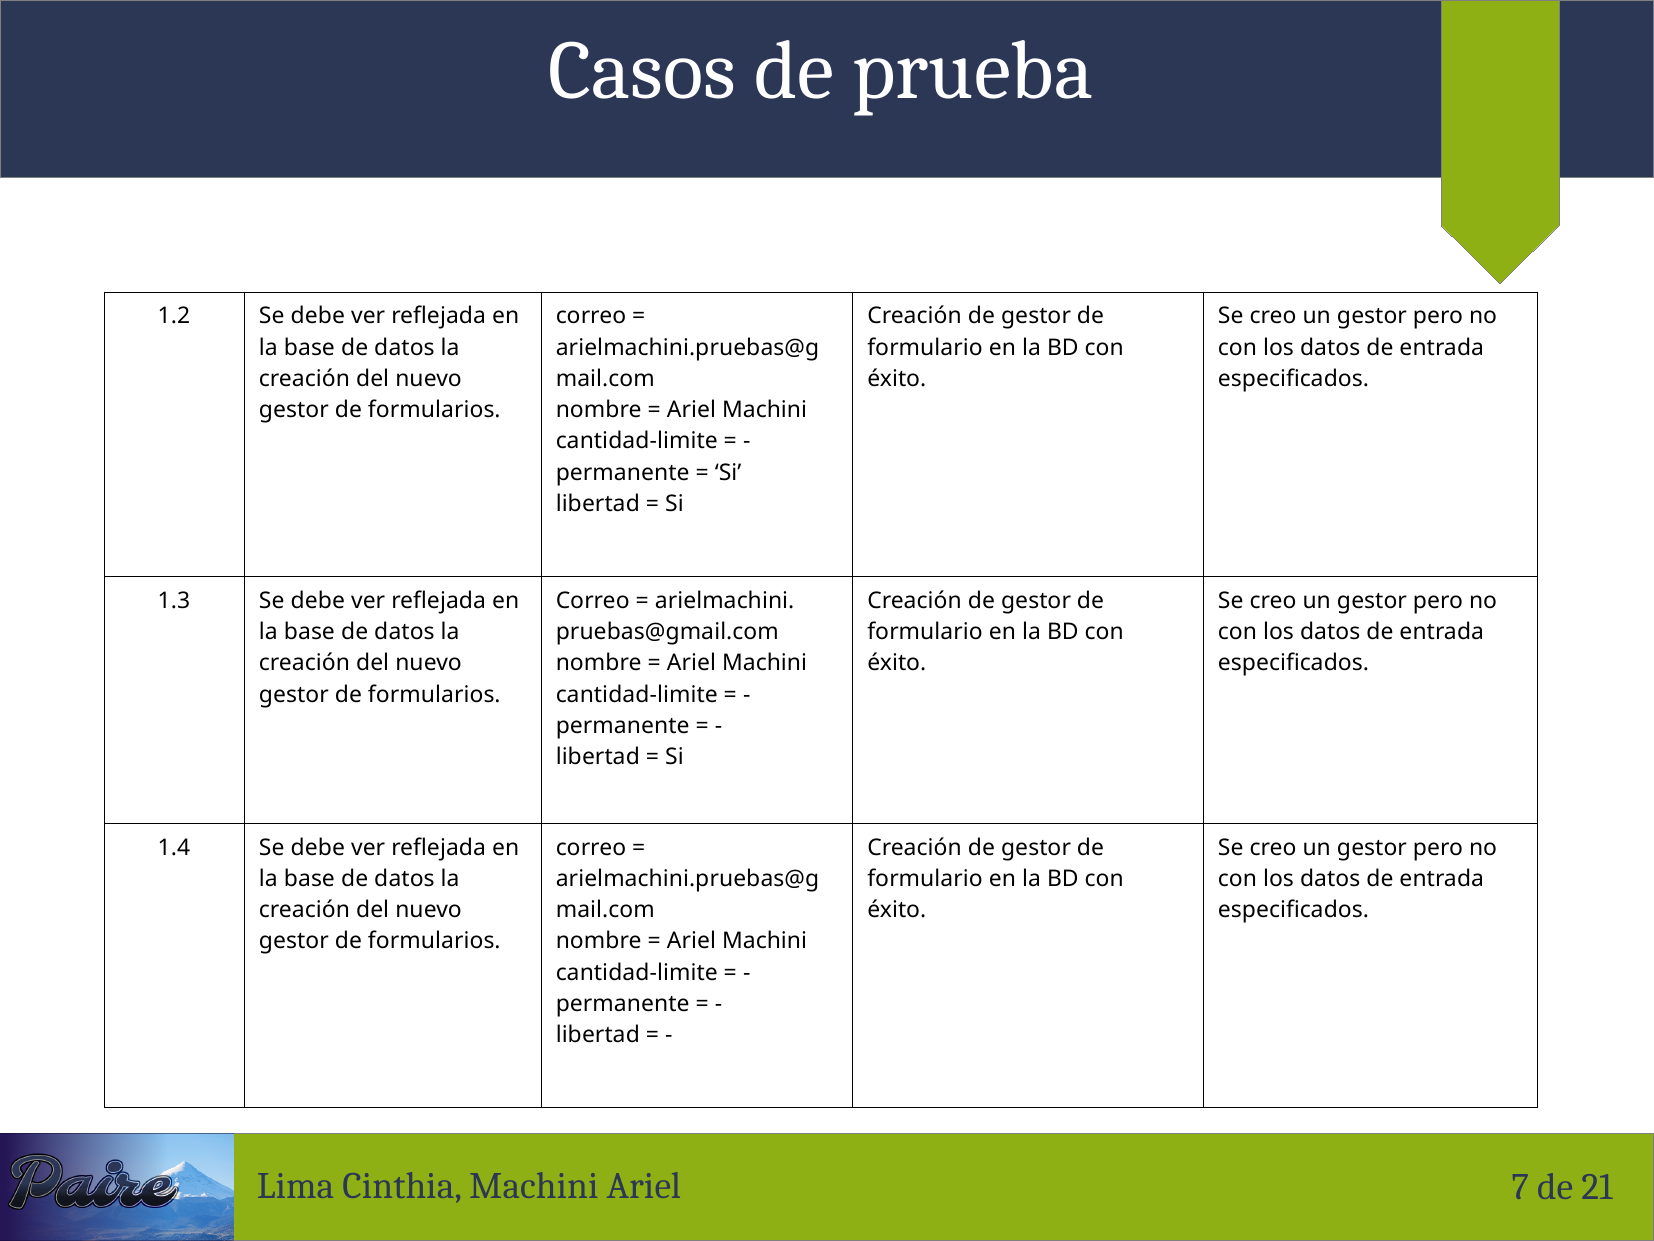

Casos de prueba
| 1.2 | Se debe ver reflejada en la base de datos la creación del nuevo gestor de formularios. | correo = arielmachini.pruebas@gmail.com nombre = Ariel Machini cantidad-limite = - permanente = ‘Si’ libertad = Si | Creación de gestor de formulario en la BD con éxito. | Se creo un gestor pero no con los datos de entrada especificados. |
| --- | --- | --- | --- | --- |
| 1.3 | Se debe ver reflejada en la base de datos la creación del nuevo gestor de formularios. | Correo = arielmachini. pruebas@gmail.com nombre = Ariel Machini cantidad-limite = - permanente = - libertad = Si | Creación de gestor de formulario en la BD con éxito. | Se creo un gestor pero no con los datos de entrada especificados. |
| 1.4 | Se debe ver reflejada en la base de datos la creación del nuevo gestor de formularios. | correo = arielmachini.pruebas@gmail.com nombre = Ariel Machini cantidad-limite = - permanente = - libertad = - | Creación de gestor de formulario en la BD con éxito. | Se creo un gestor pero no con los datos de entrada especificados. |
Lima Cinthia, Machini Ariel
 de 21